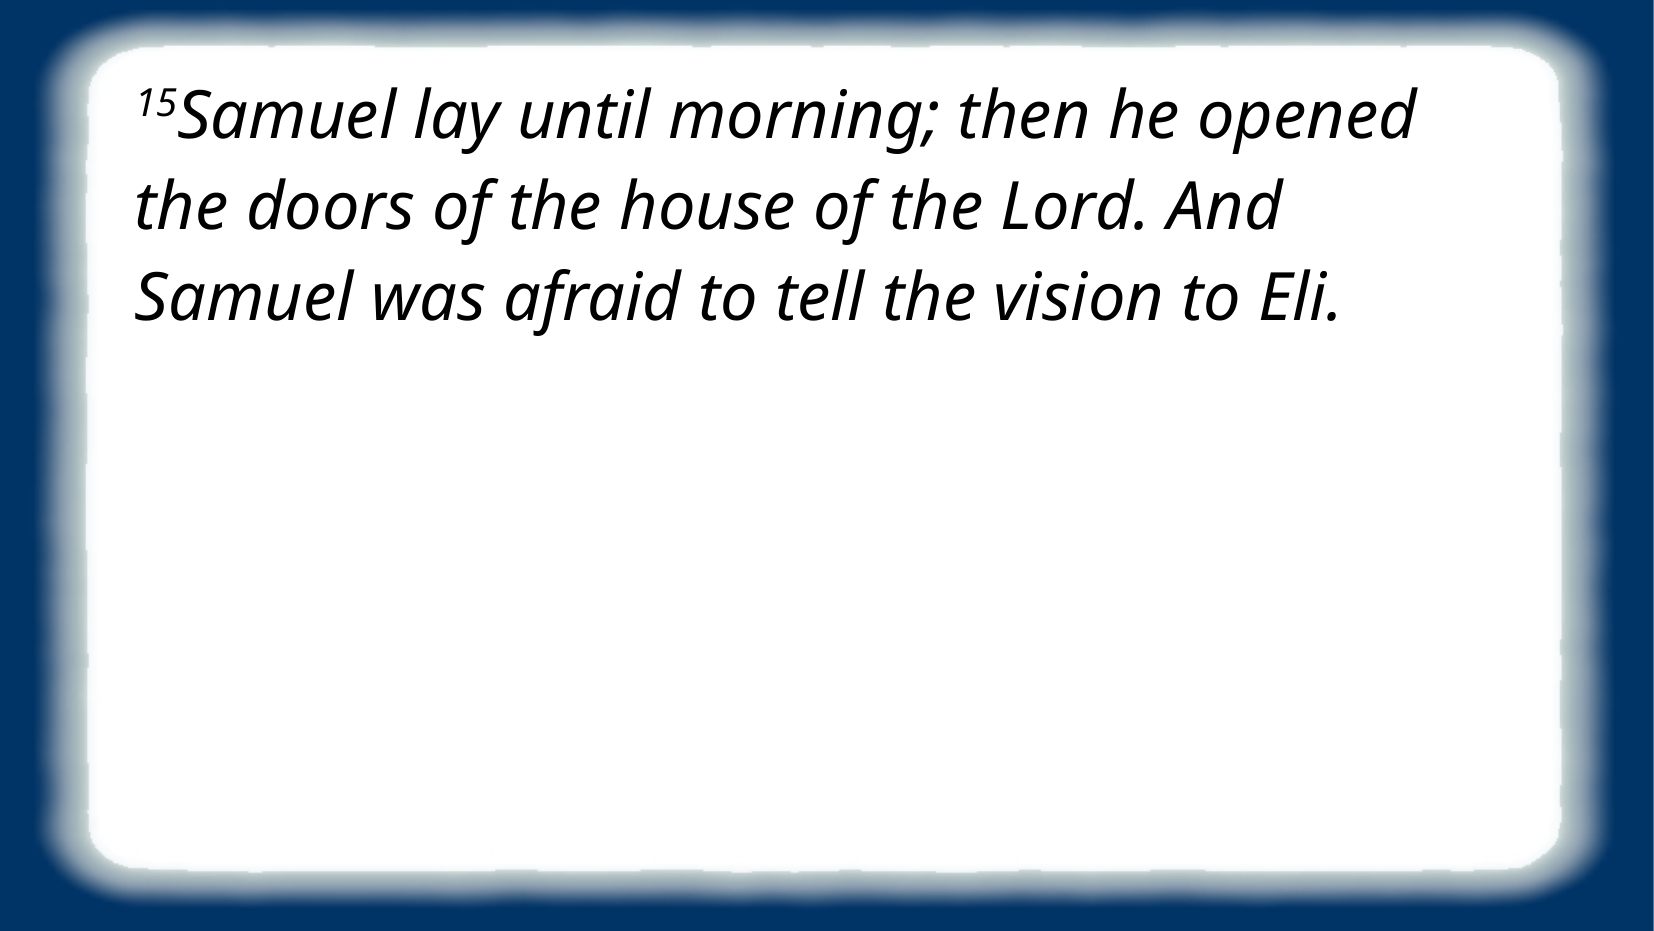

15Samuel lay until morning; then he opened the doors of the house of the Lord. And Samuel was afraid to tell the vision to Eli.